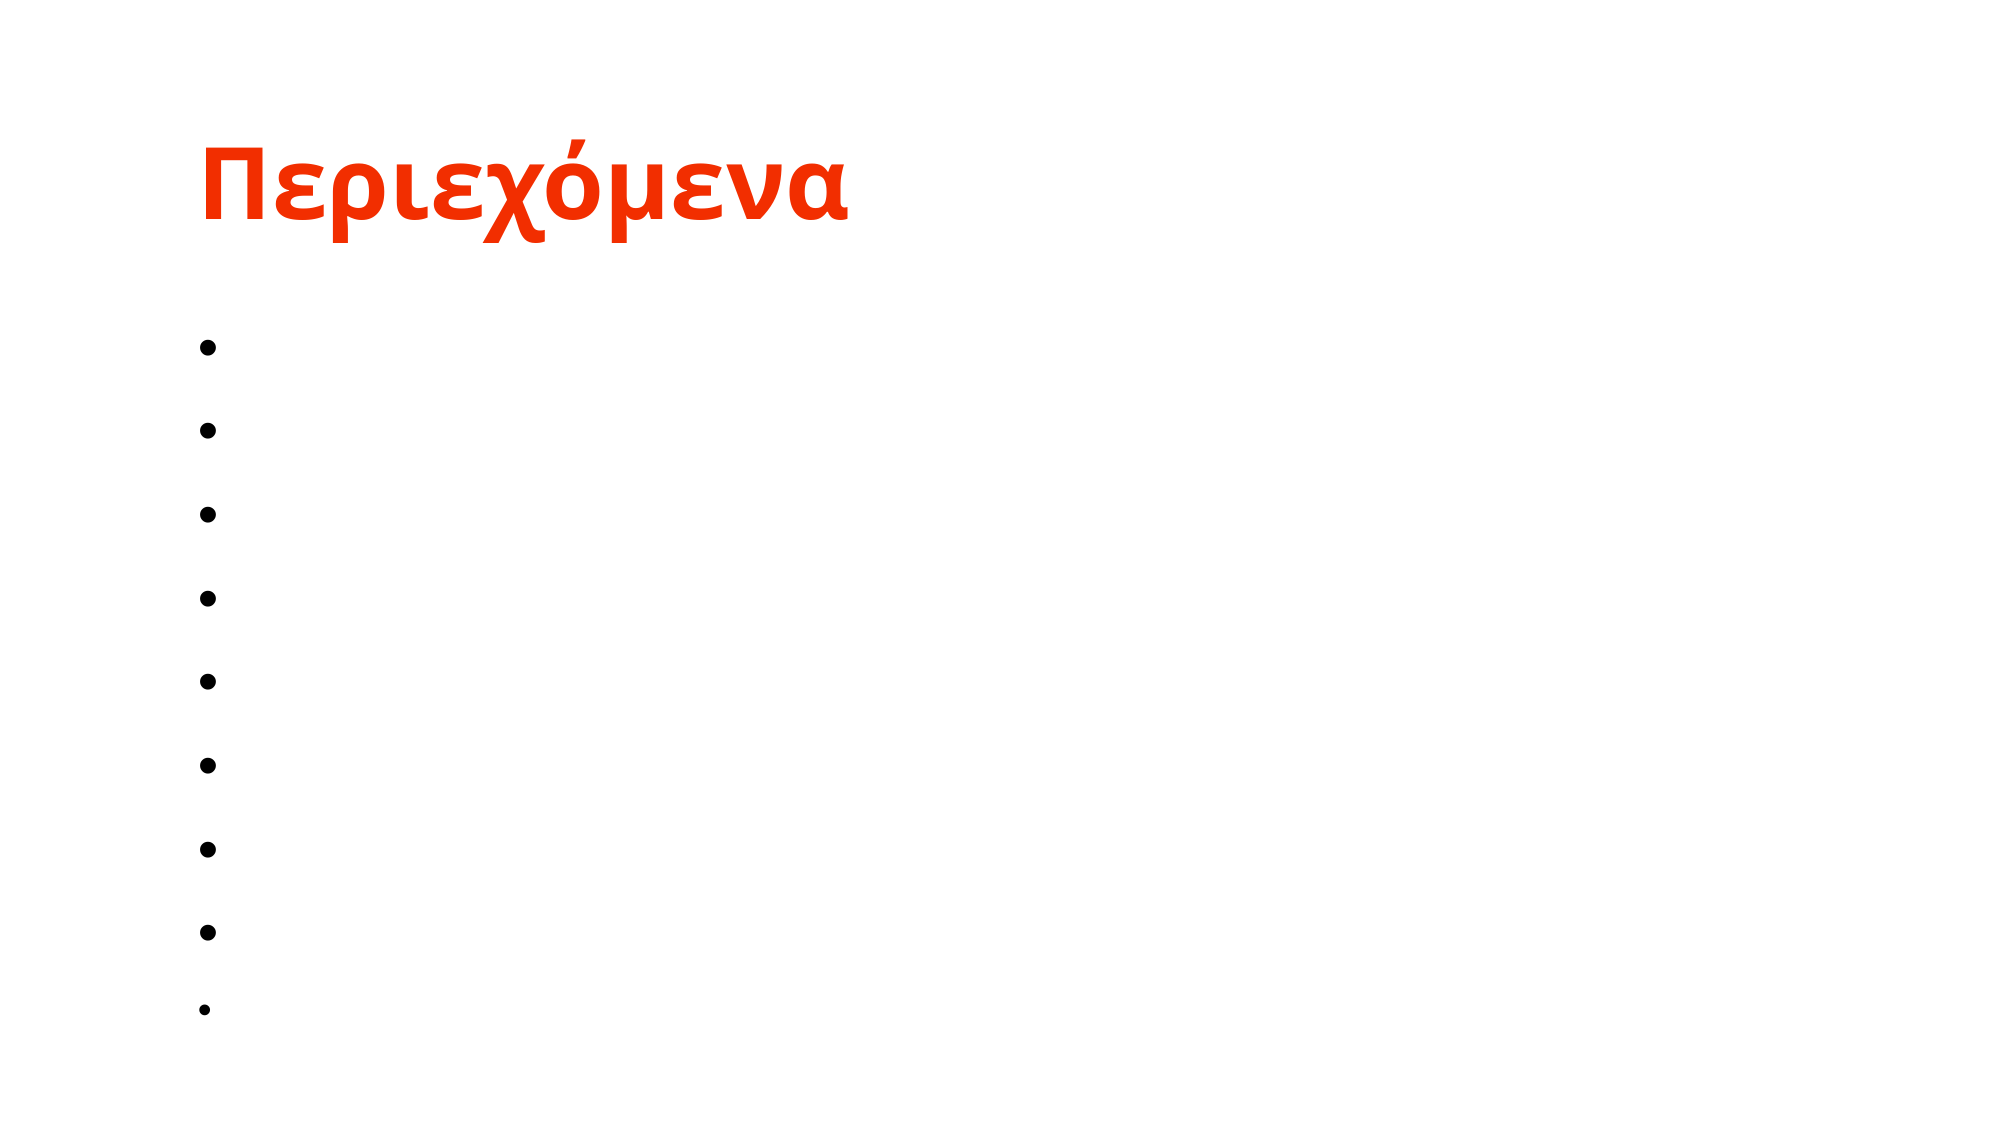

# Περιεχόμενα
Generic Planner
Πρόβλημα: Water Jug
Πρόβλημα: Block World
A star algorithm(A*)
Best-First-Search algorithm(BFS)
Λειτουργεία προγράμματος
Επιλογή προβλήματος 1(Water Jug)
Επιλογή προβλήματος 2(Block World)